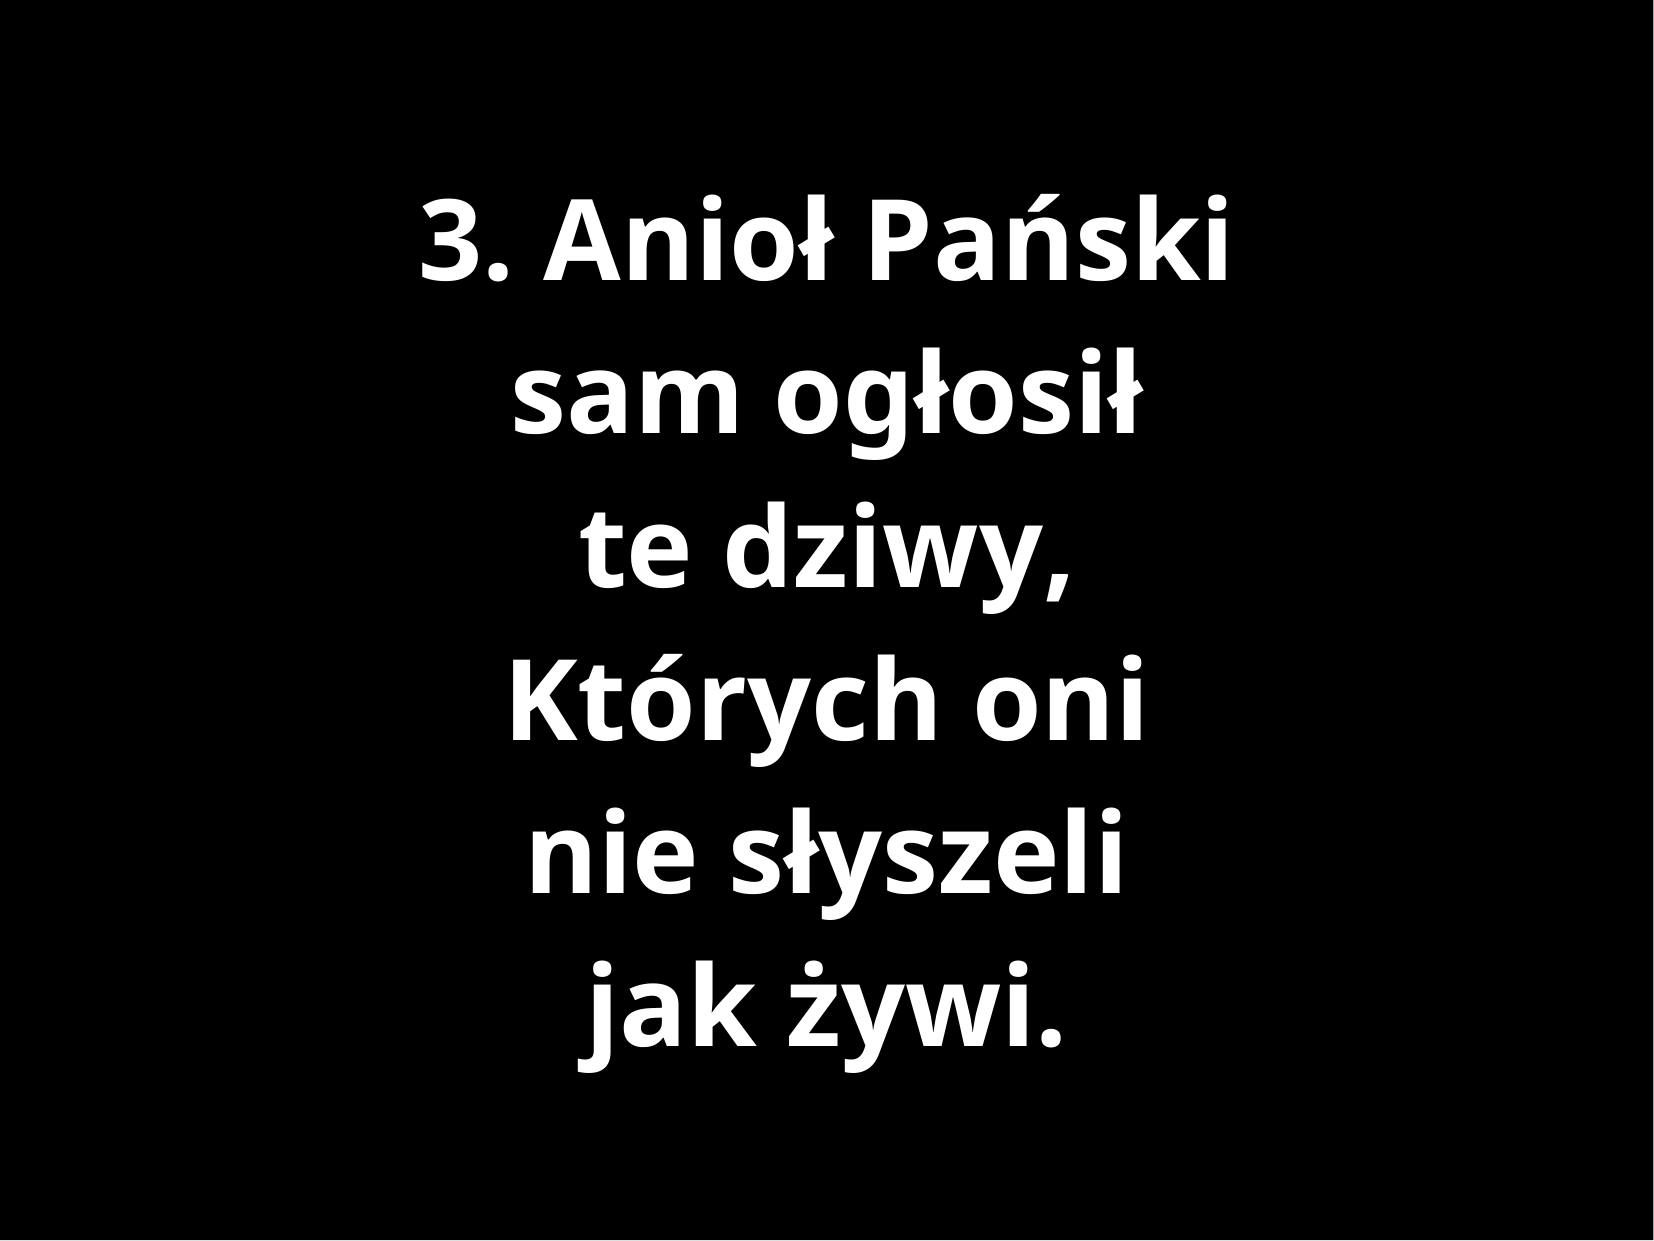

# 3. Anioł Pański sam ogłosił te dziwy, Których oni nie słyszeli jak żywi.